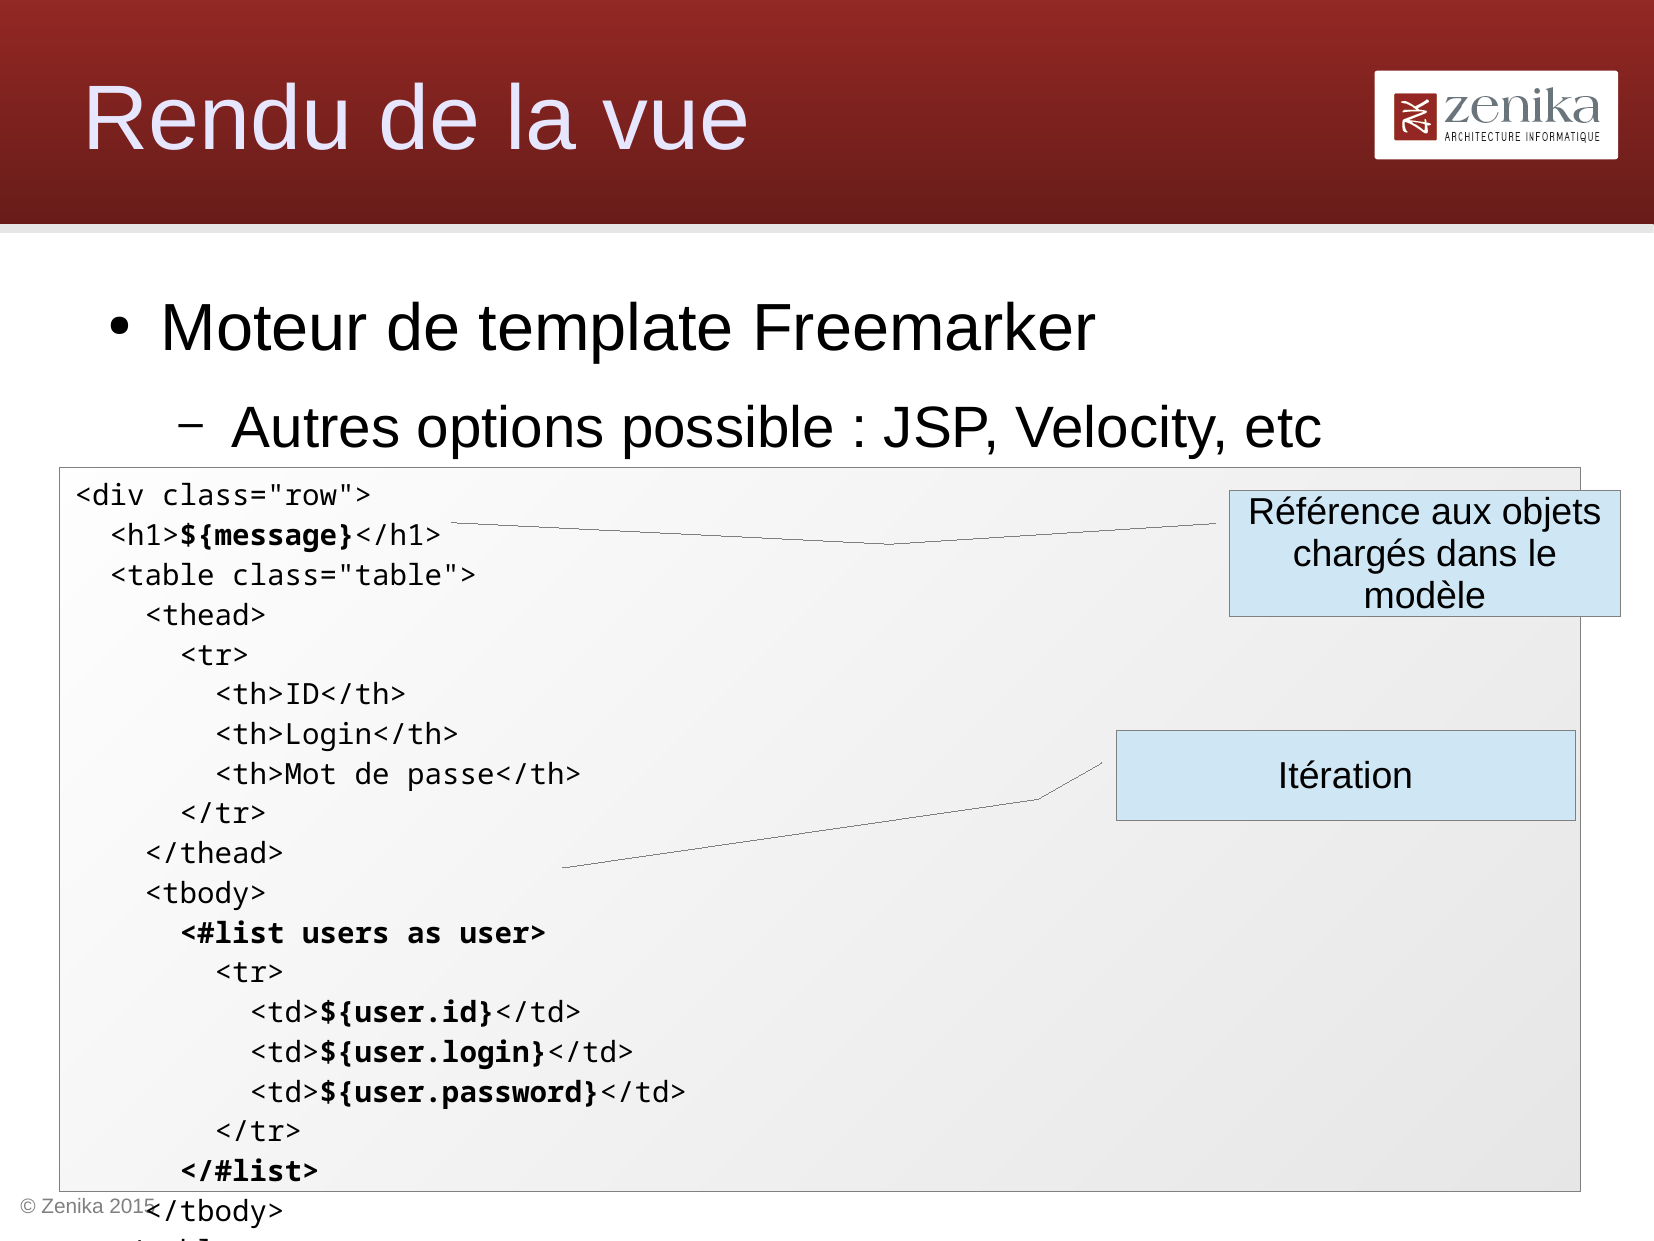

# Rendu de la vue
Moteur de template Freemarker
Autres options possible : JSP, Velocity, etc
<div class="row">
 <h1>${message}</h1>
 <table class="table">
 <thead>
 <tr>
 <th>ID</th>
 <th>Login</th>
 <th>Mot de passe</th>
 </tr>
 </thead>
 <tbody>
 <#list users as user>
 <tr>
 <td>${user.id}</td>
 <td>${user.login}</td>
 <td>${user.password}</td>
 </tr>
 </#list>
 </tbody>
 </table>
</div>
Référence aux objets chargés dans le modèle
Itération